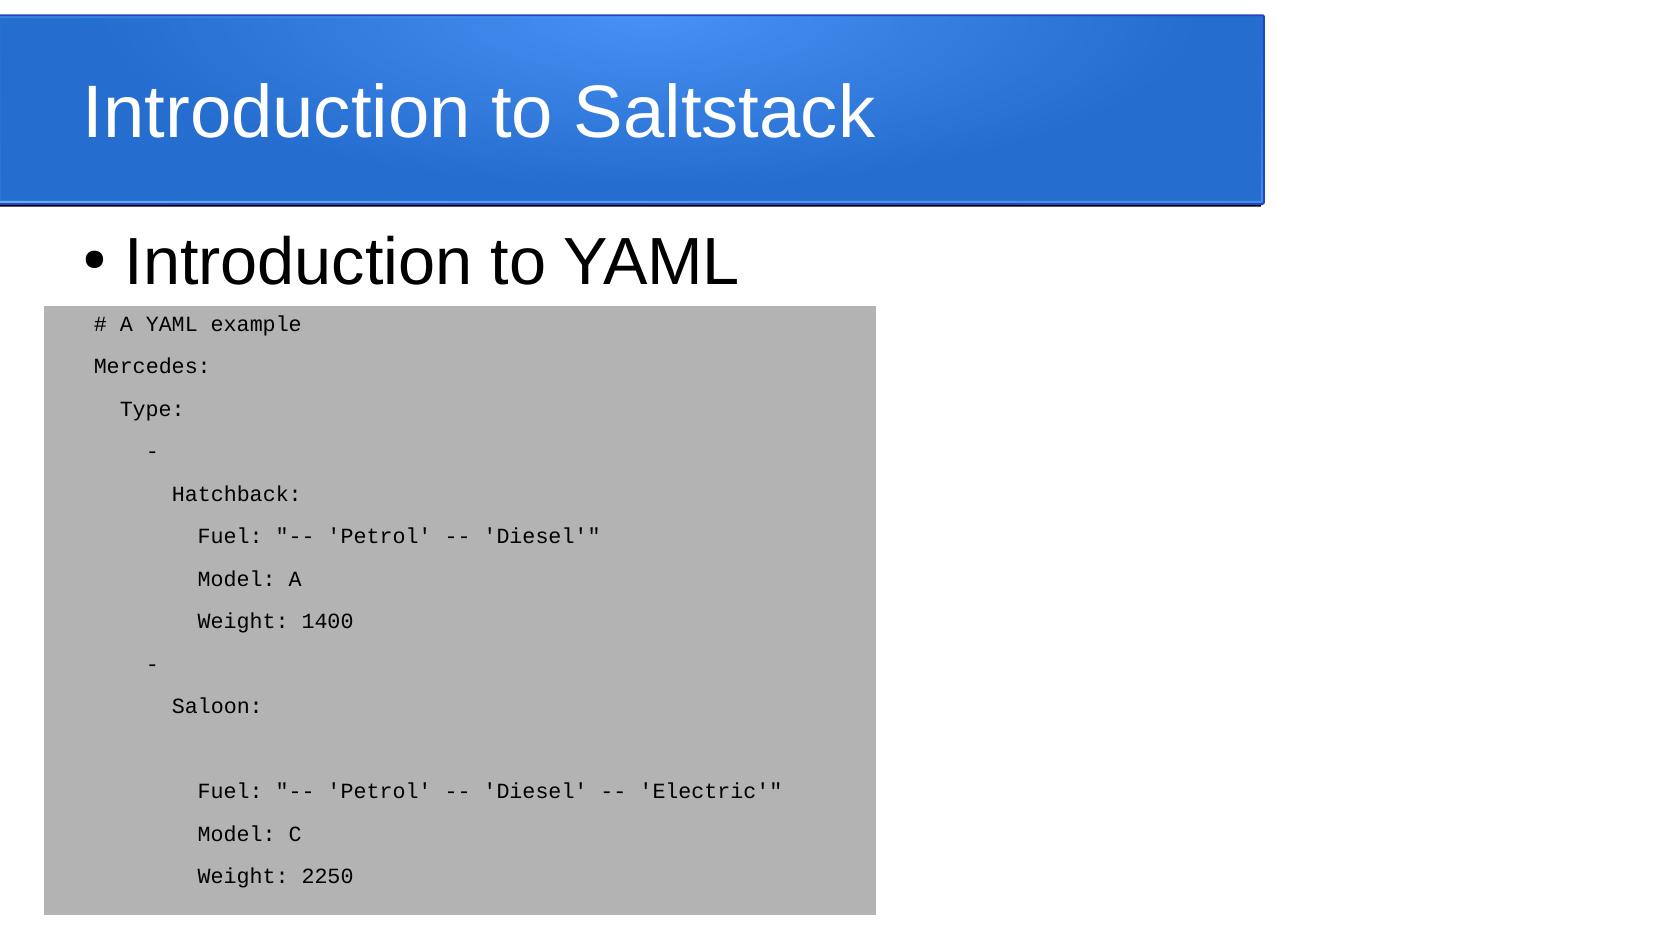

# Introduction to Saltstack
 Introduction to YAML
| # A YAML example Mercedes: Type: - Hatchback: Fuel: "-- 'Petrol' -- 'Diesel'" Model: A Weight: 1400 - Saloon: Fuel: "-- 'Petrol' -- 'Diesel' -- 'Electric'" Model: C Weight: 2250 |
| --- |